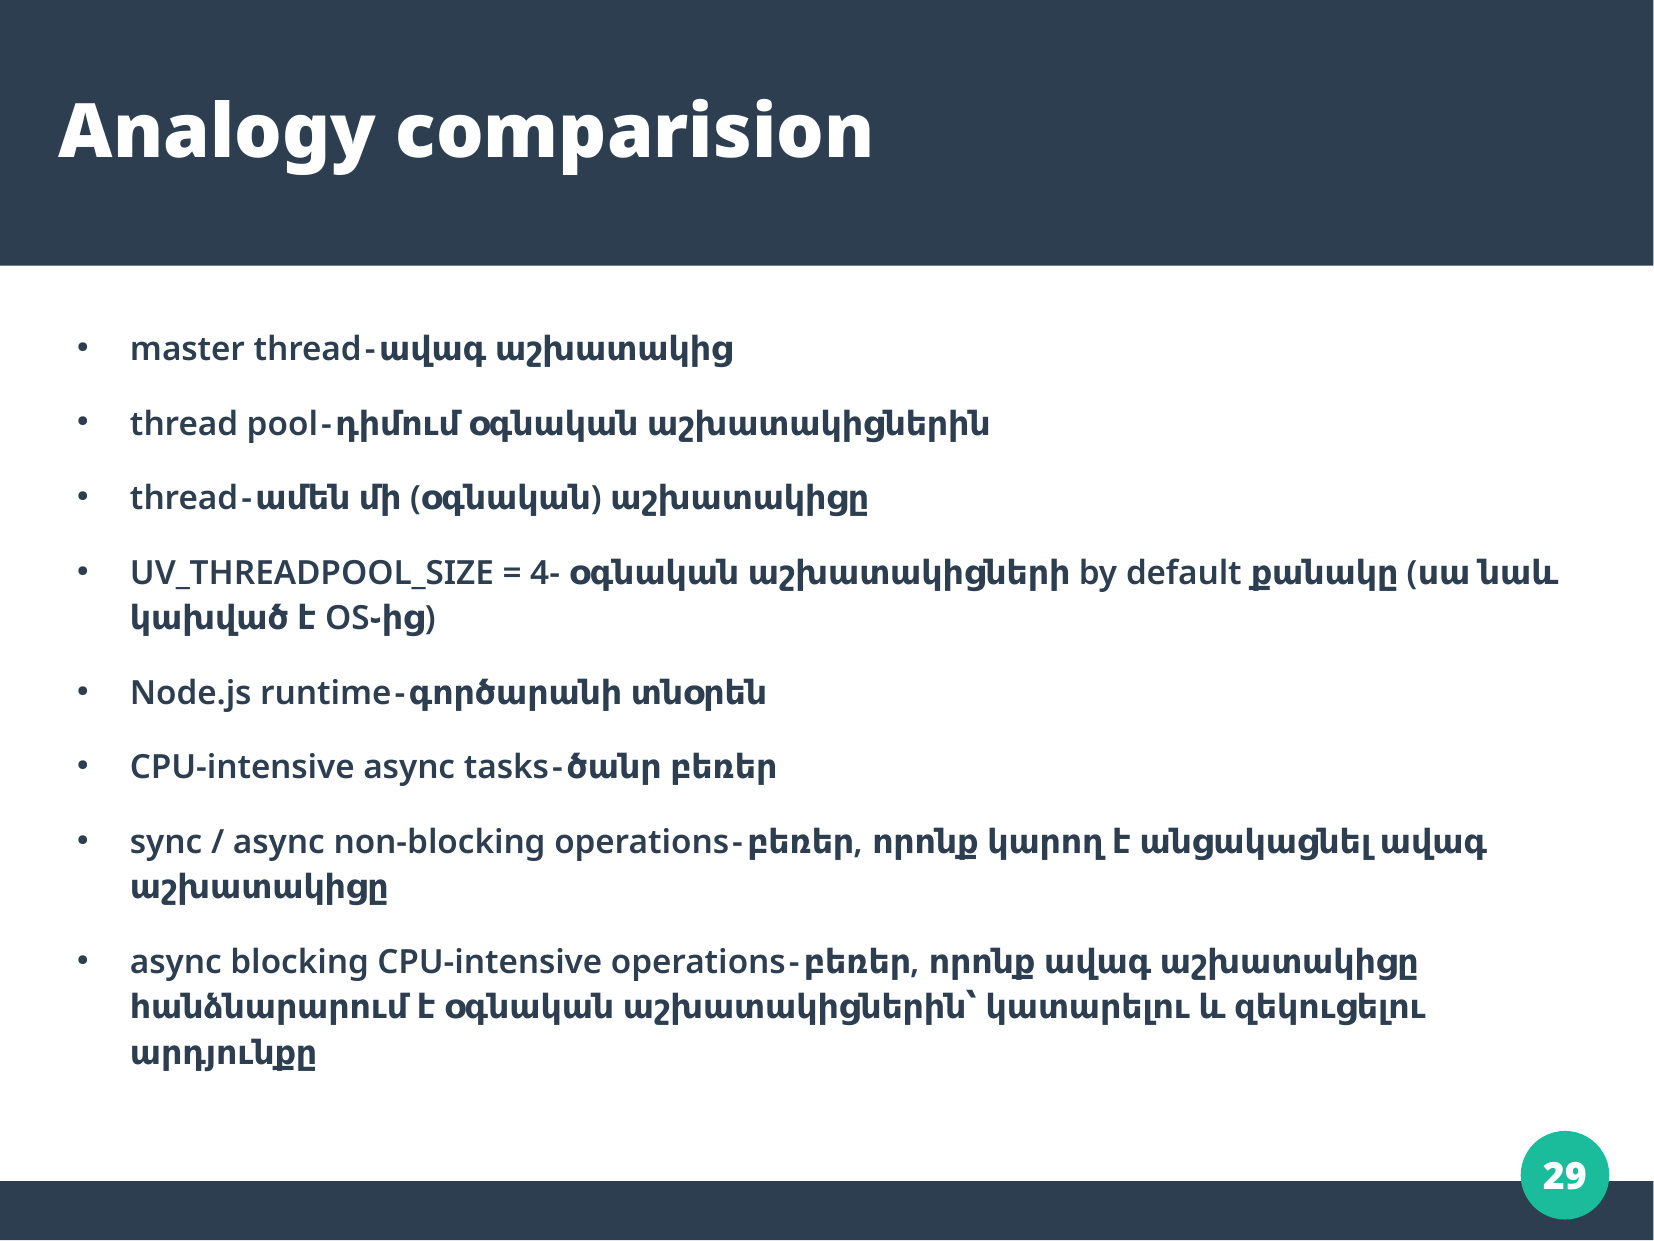

# Analogy comparision
master thread - ավագ աշխատակից
thread pool - դիմում օգնական աշխատակիցներին
thread - ամեն մի (օգնական) աշխատակիցը
UV_THREADPOOL_SIZE = 4- օգնական աշխատակիցների by default քանակը (սա նաև կախված է OS֊ից)
Node.js runtime - գործարանի տնօրեն
CPU-intensive async tasks - ծանր բեռեր
sync / async non-blocking operations - բեռեր, որոնք կարող է անցակացնել ավագ աշխատակիցը
async blocking CPU-intensive operations - բեռեր, որոնք ավագ աշխատակիցը հանձնարարում է օգնական աշխատակիցներին՝ կատարելու և զեկուցելու արդյունքը
29